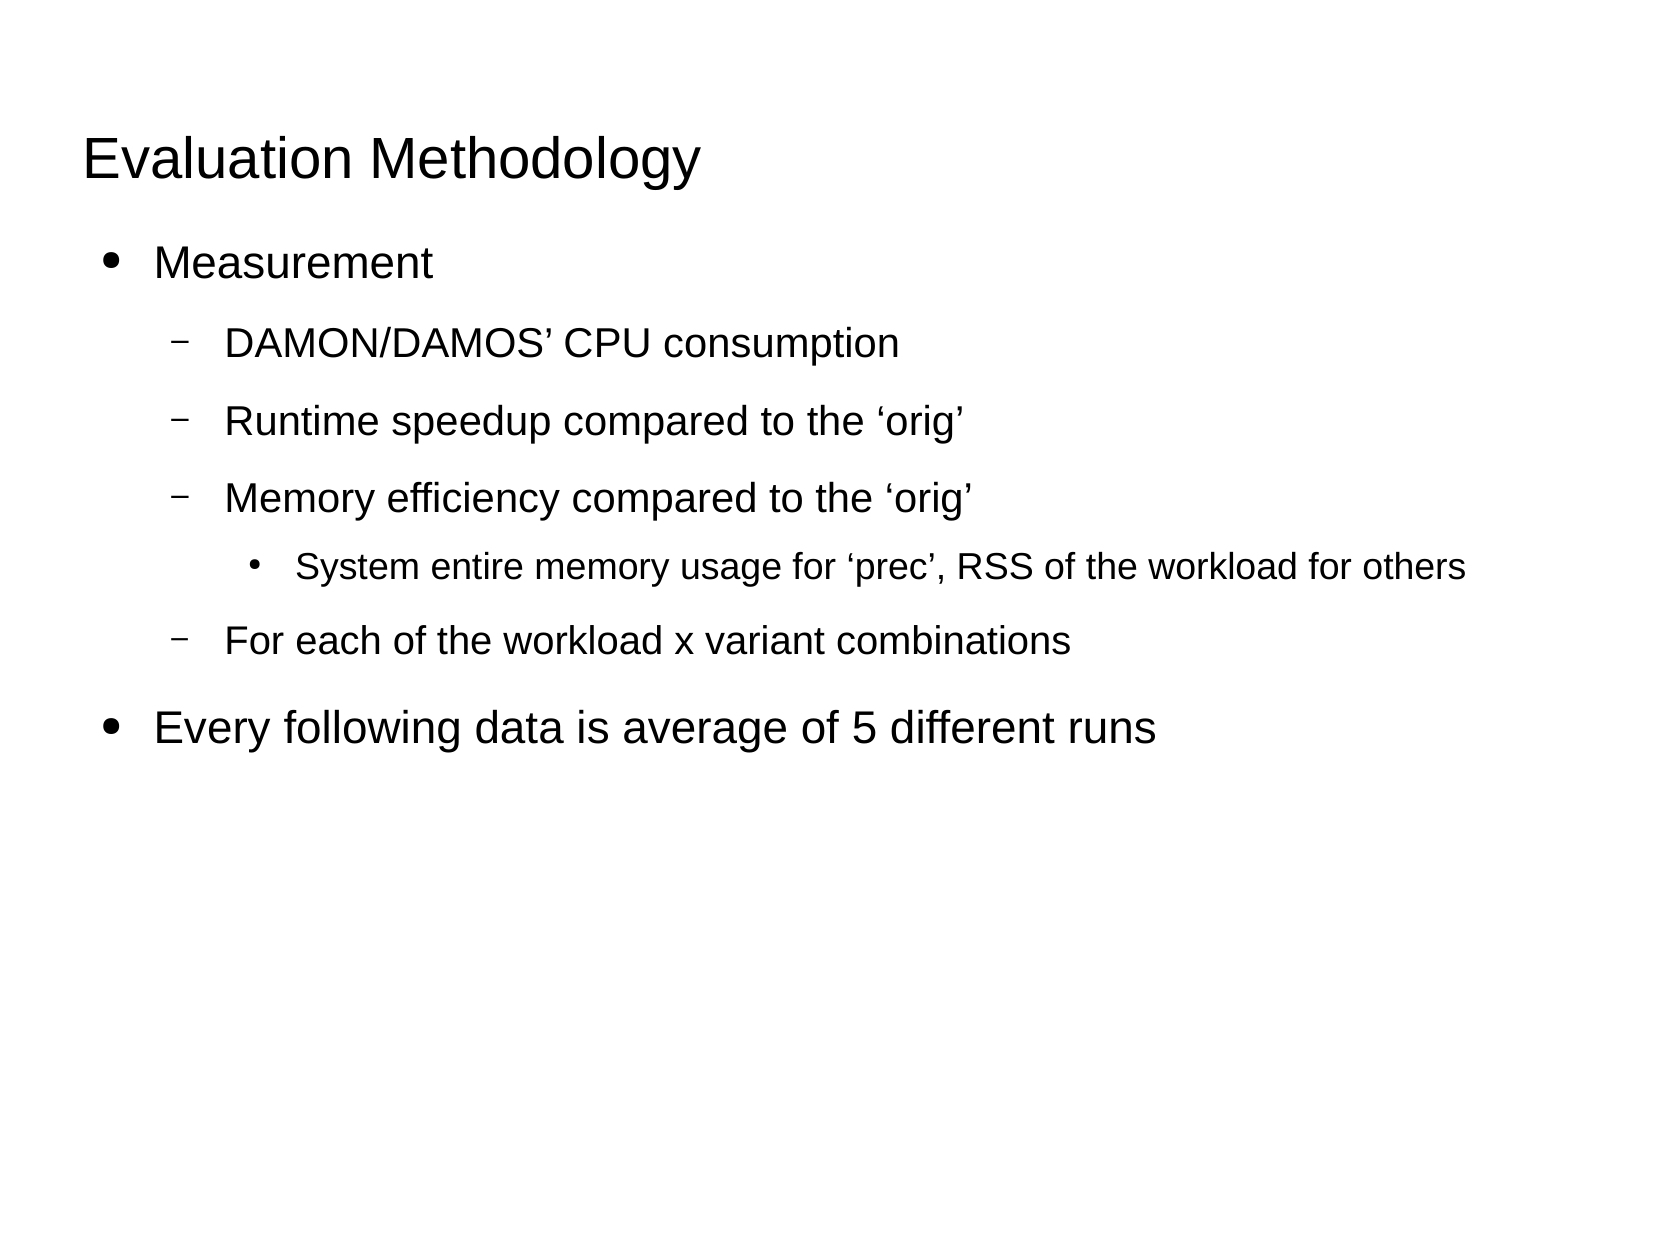

# Evaluation Methodology
Measurement
DAMON/DAMOS’ CPU consumption
Runtime speedup compared to the ‘orig’
Memory efficiency compared to the ‘orig’
System entire memory usage for ‘prec’, RSS of the workload for others
For each of the workload x variant combinations
Every following data is average of 5 different runs